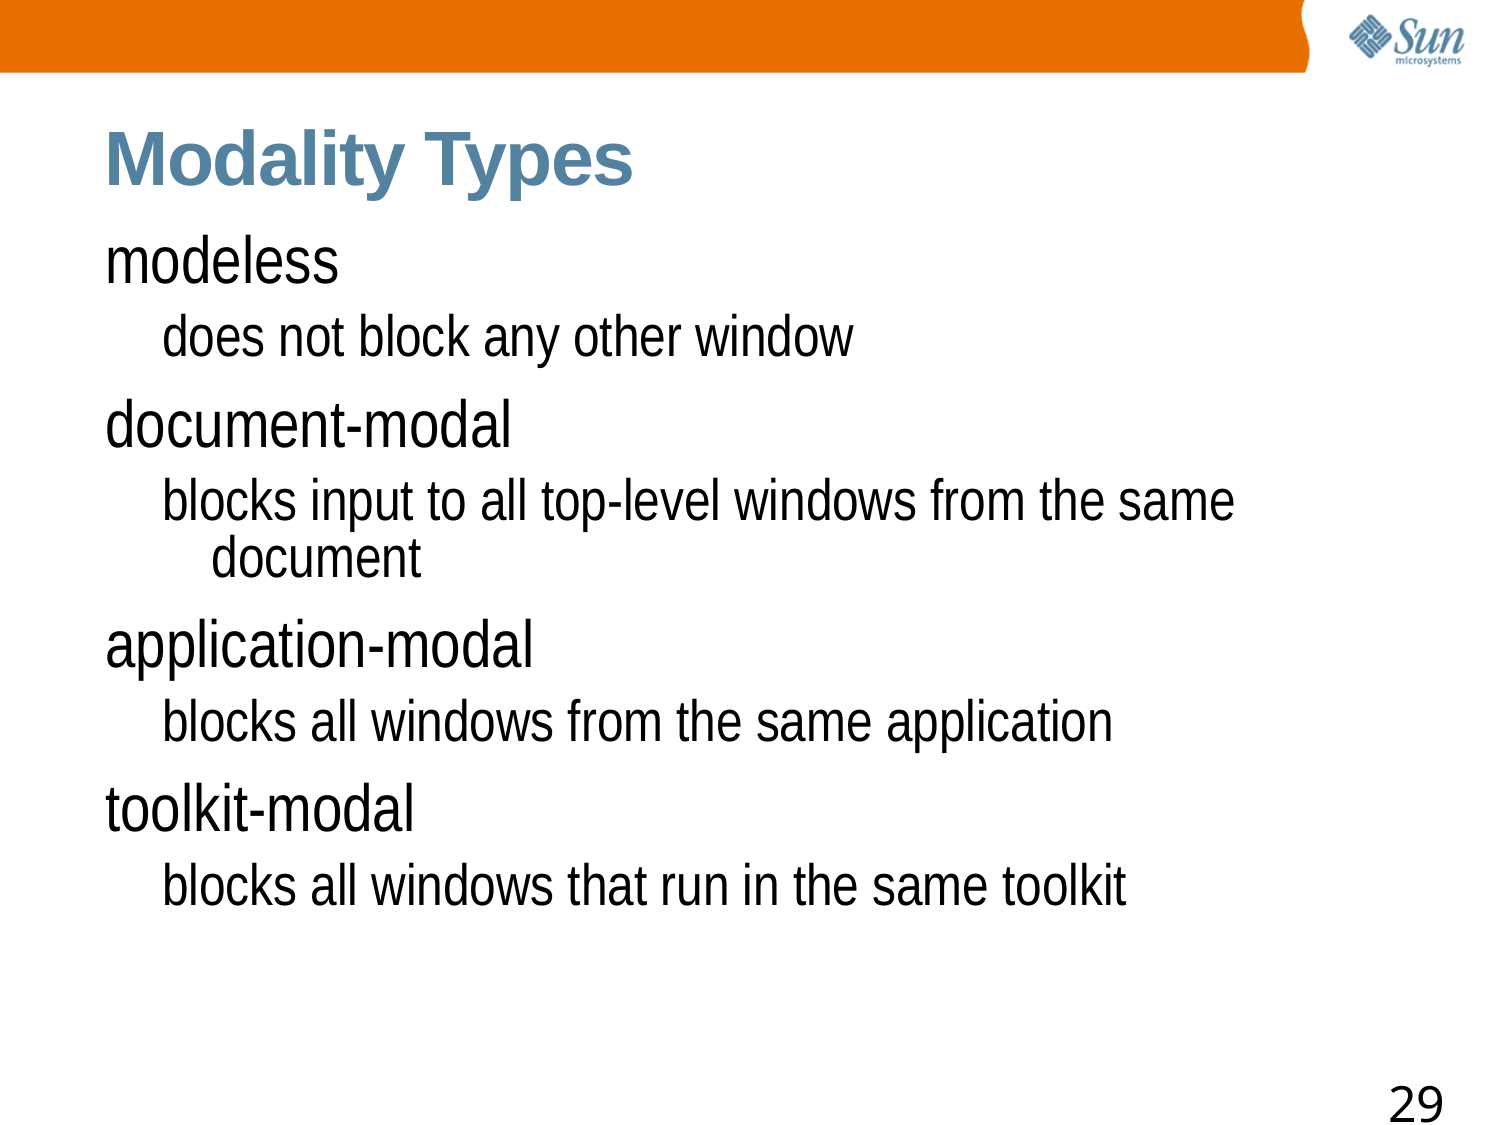

# Modality Types
modeless
does not block any other window
document-modal
blocks input to all top-level windows from the same document
application-modal
blocks all windows from the same application
toolkit-modal
blocks all windows that run in the same toolkit